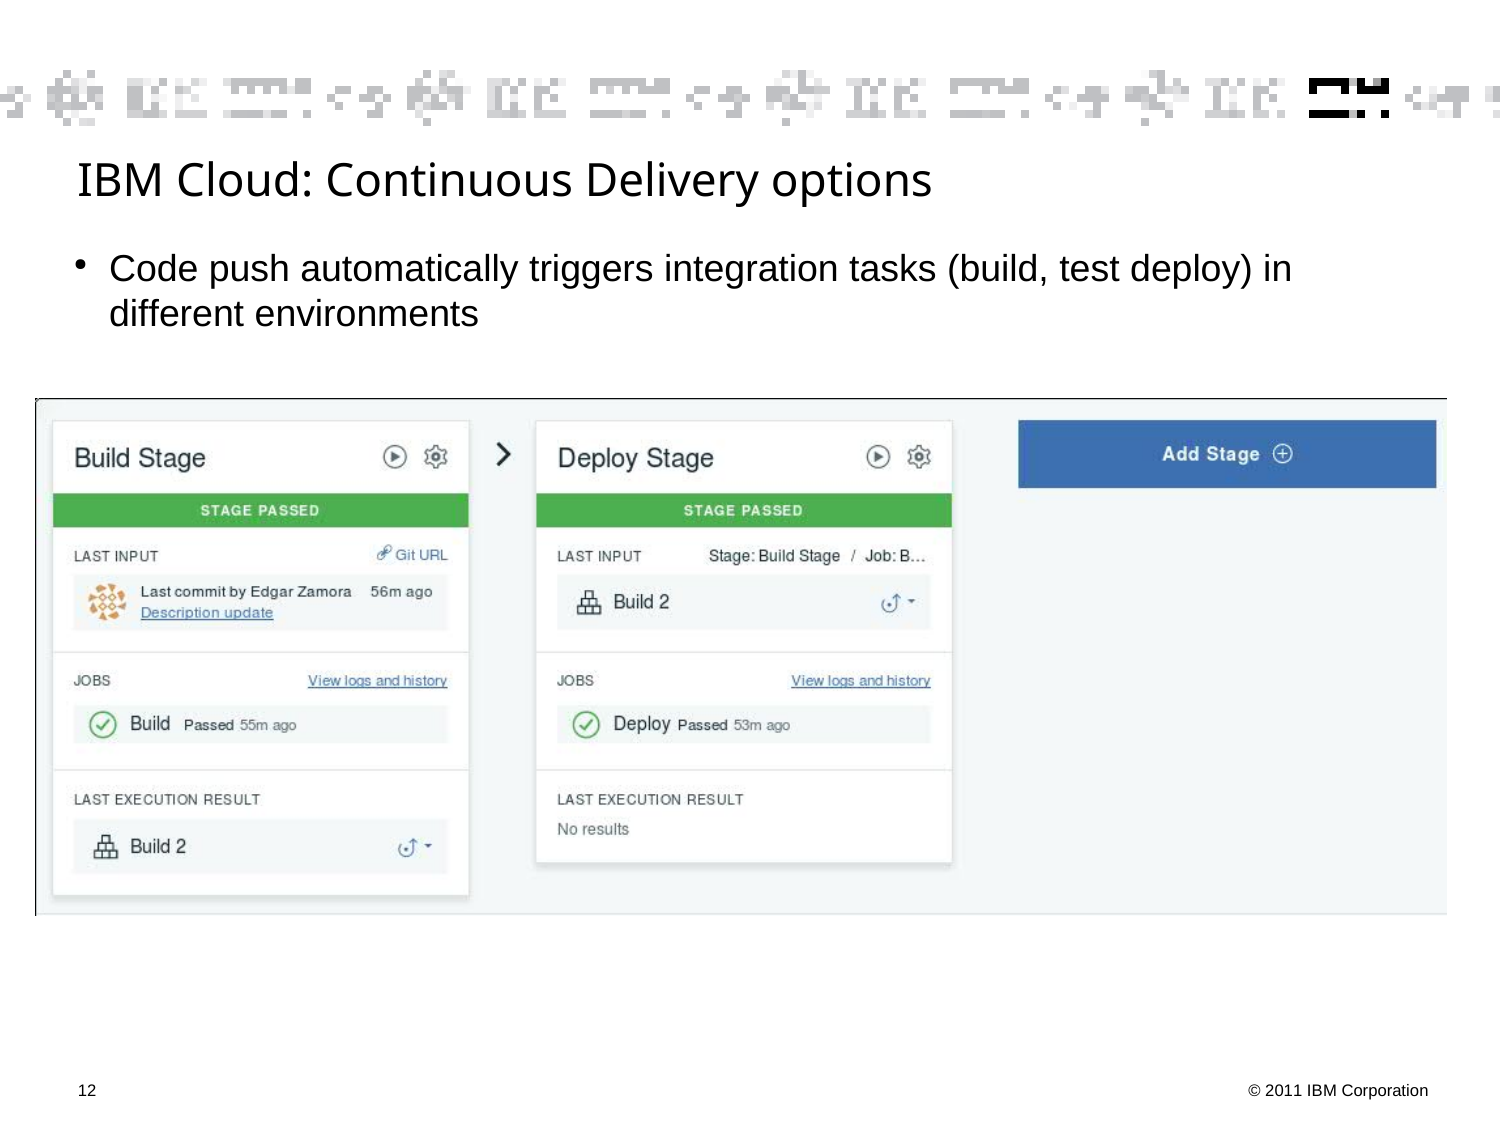

# IBM Cloud: Continuous Delivery options
Code push automatically triggers integration tasks (build, test deploy) in different environments
12